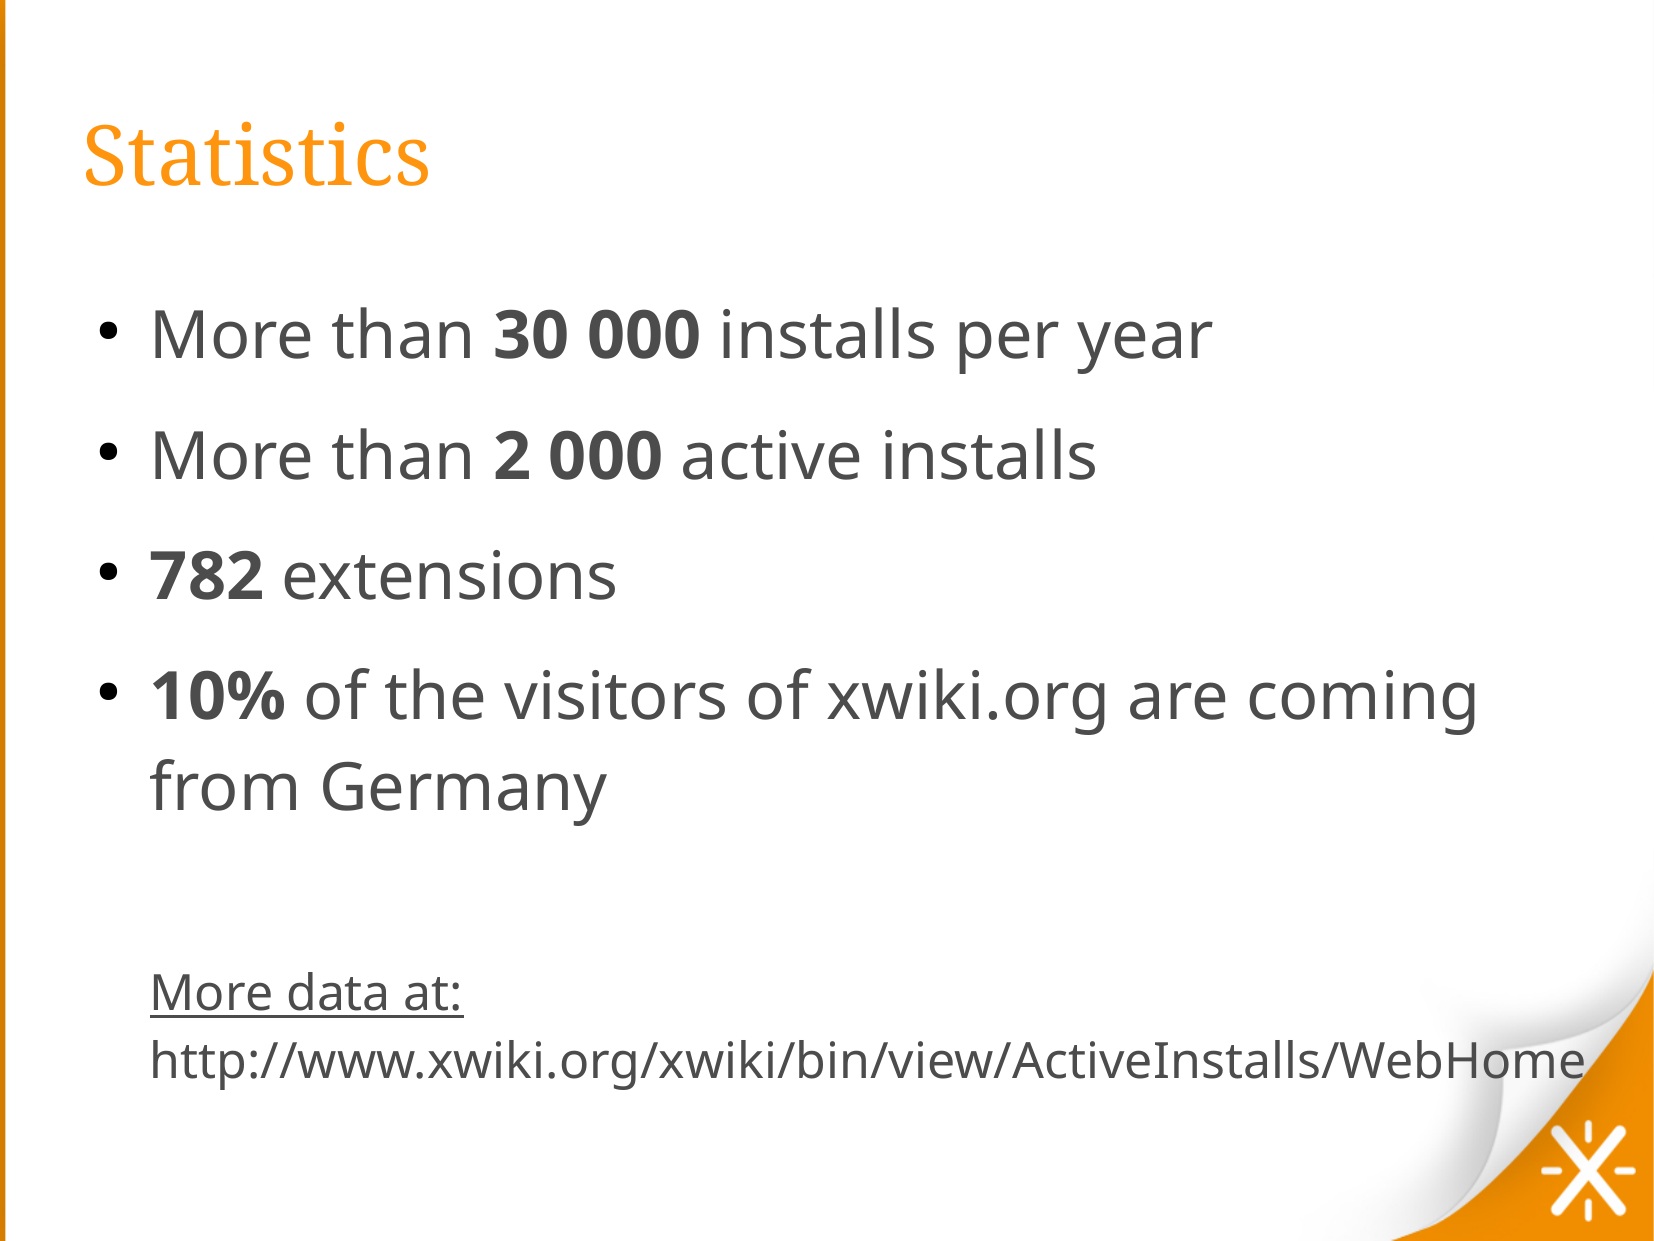

# Statistics
More than 30 000 installs per year
More than 2 000 active installs
782 extensions
10% of the visitors of xwiki.org are coming from Germany
More data at: http://www.xwiki.org/xwiki/bin/view/ActiveInstalls/WebHome